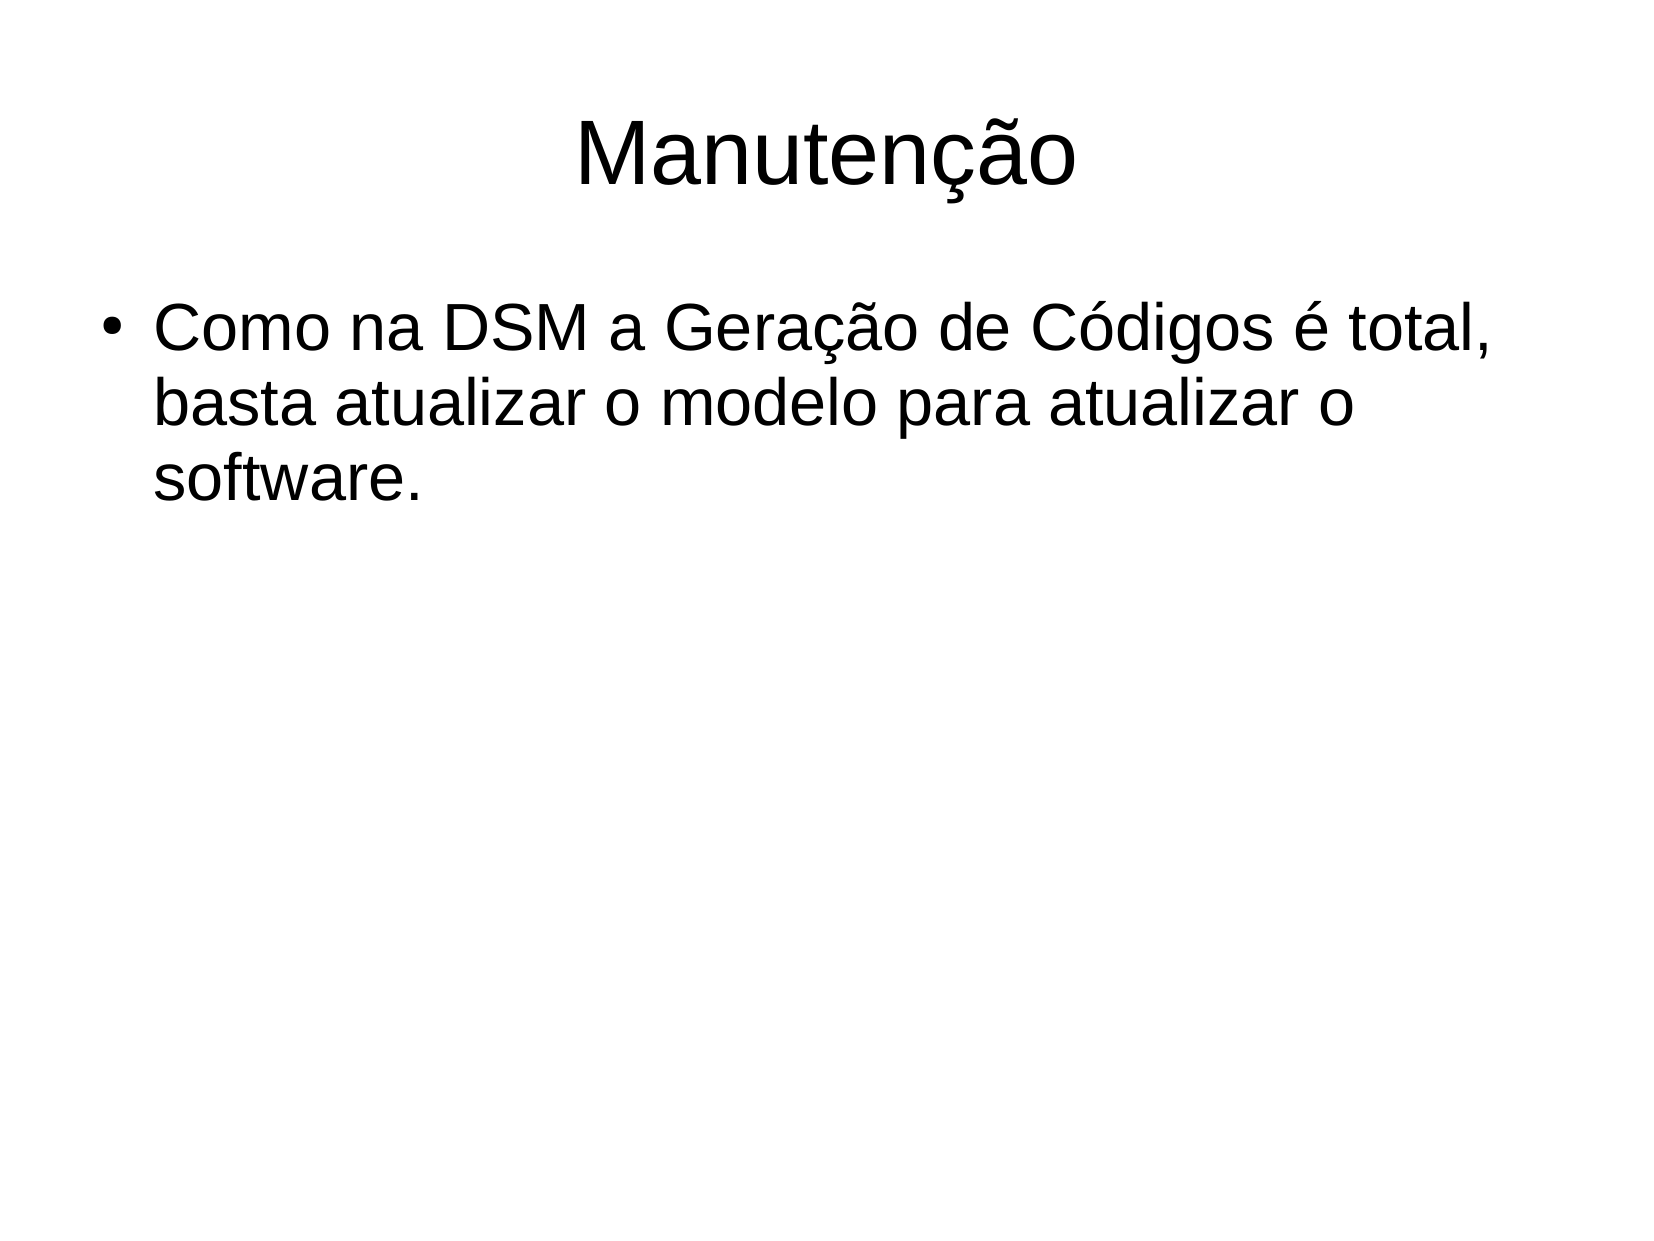

# Manutenção
Como na DSM a Geração de Códigos é total, basta atualizar o modelo para atualizar o software.